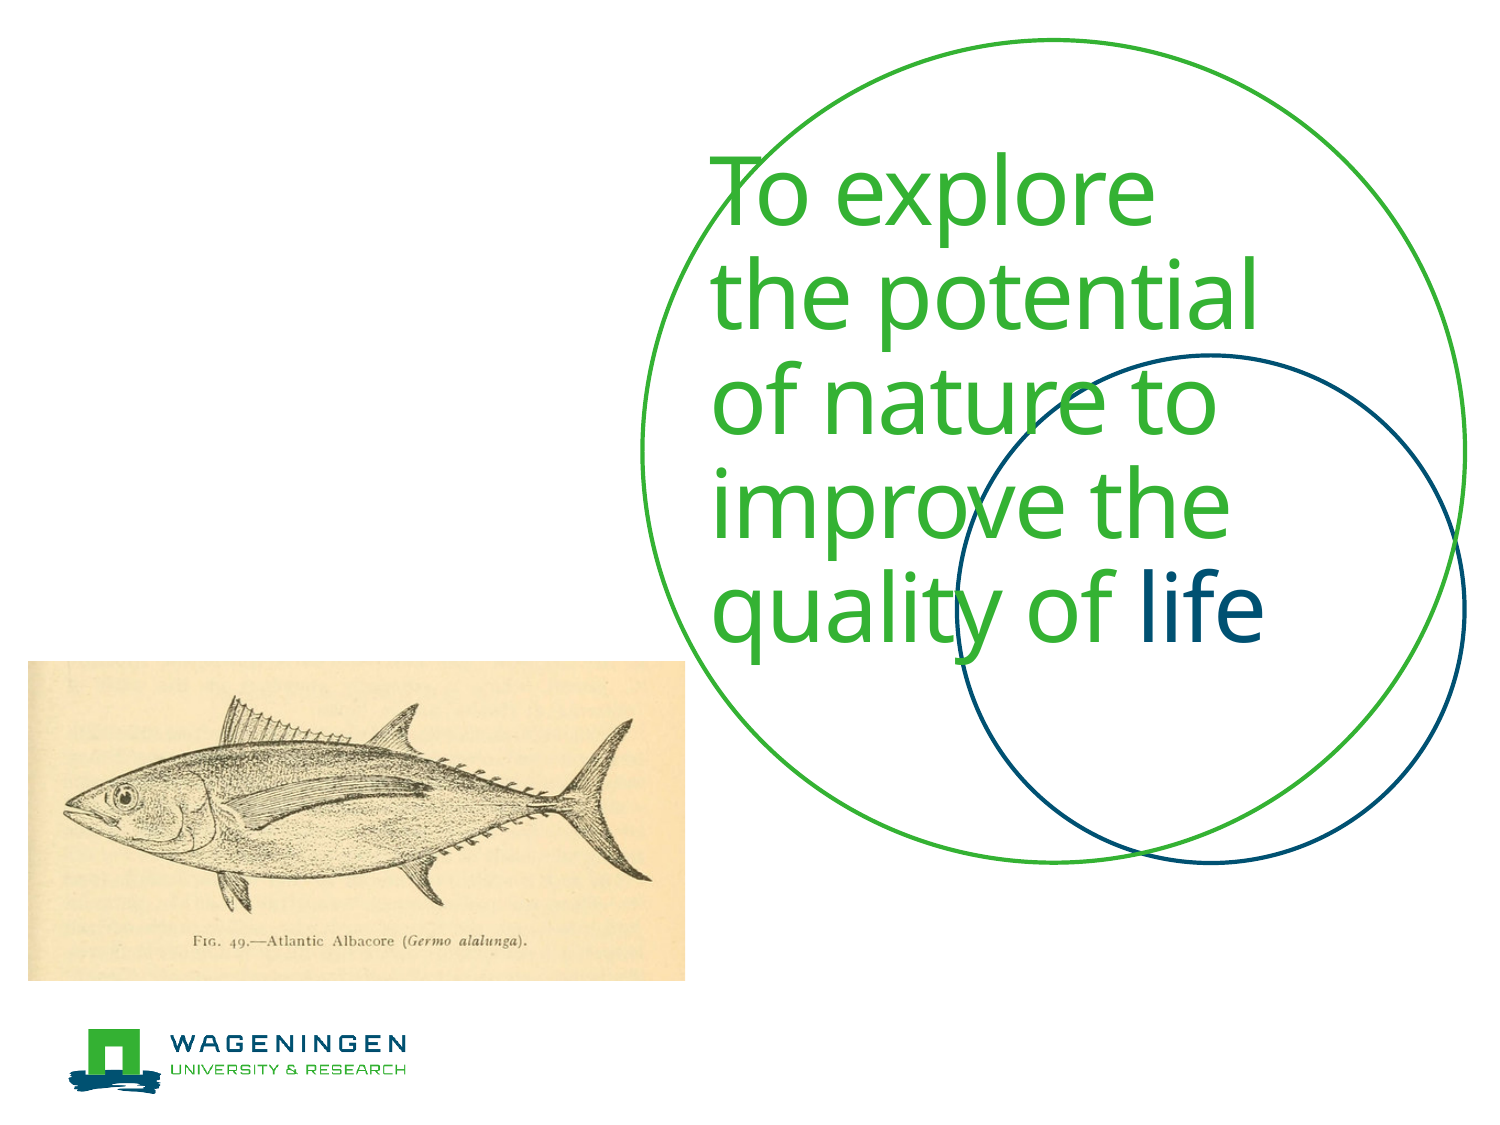

To explore
the potential
of nature to
improve the
quality of life